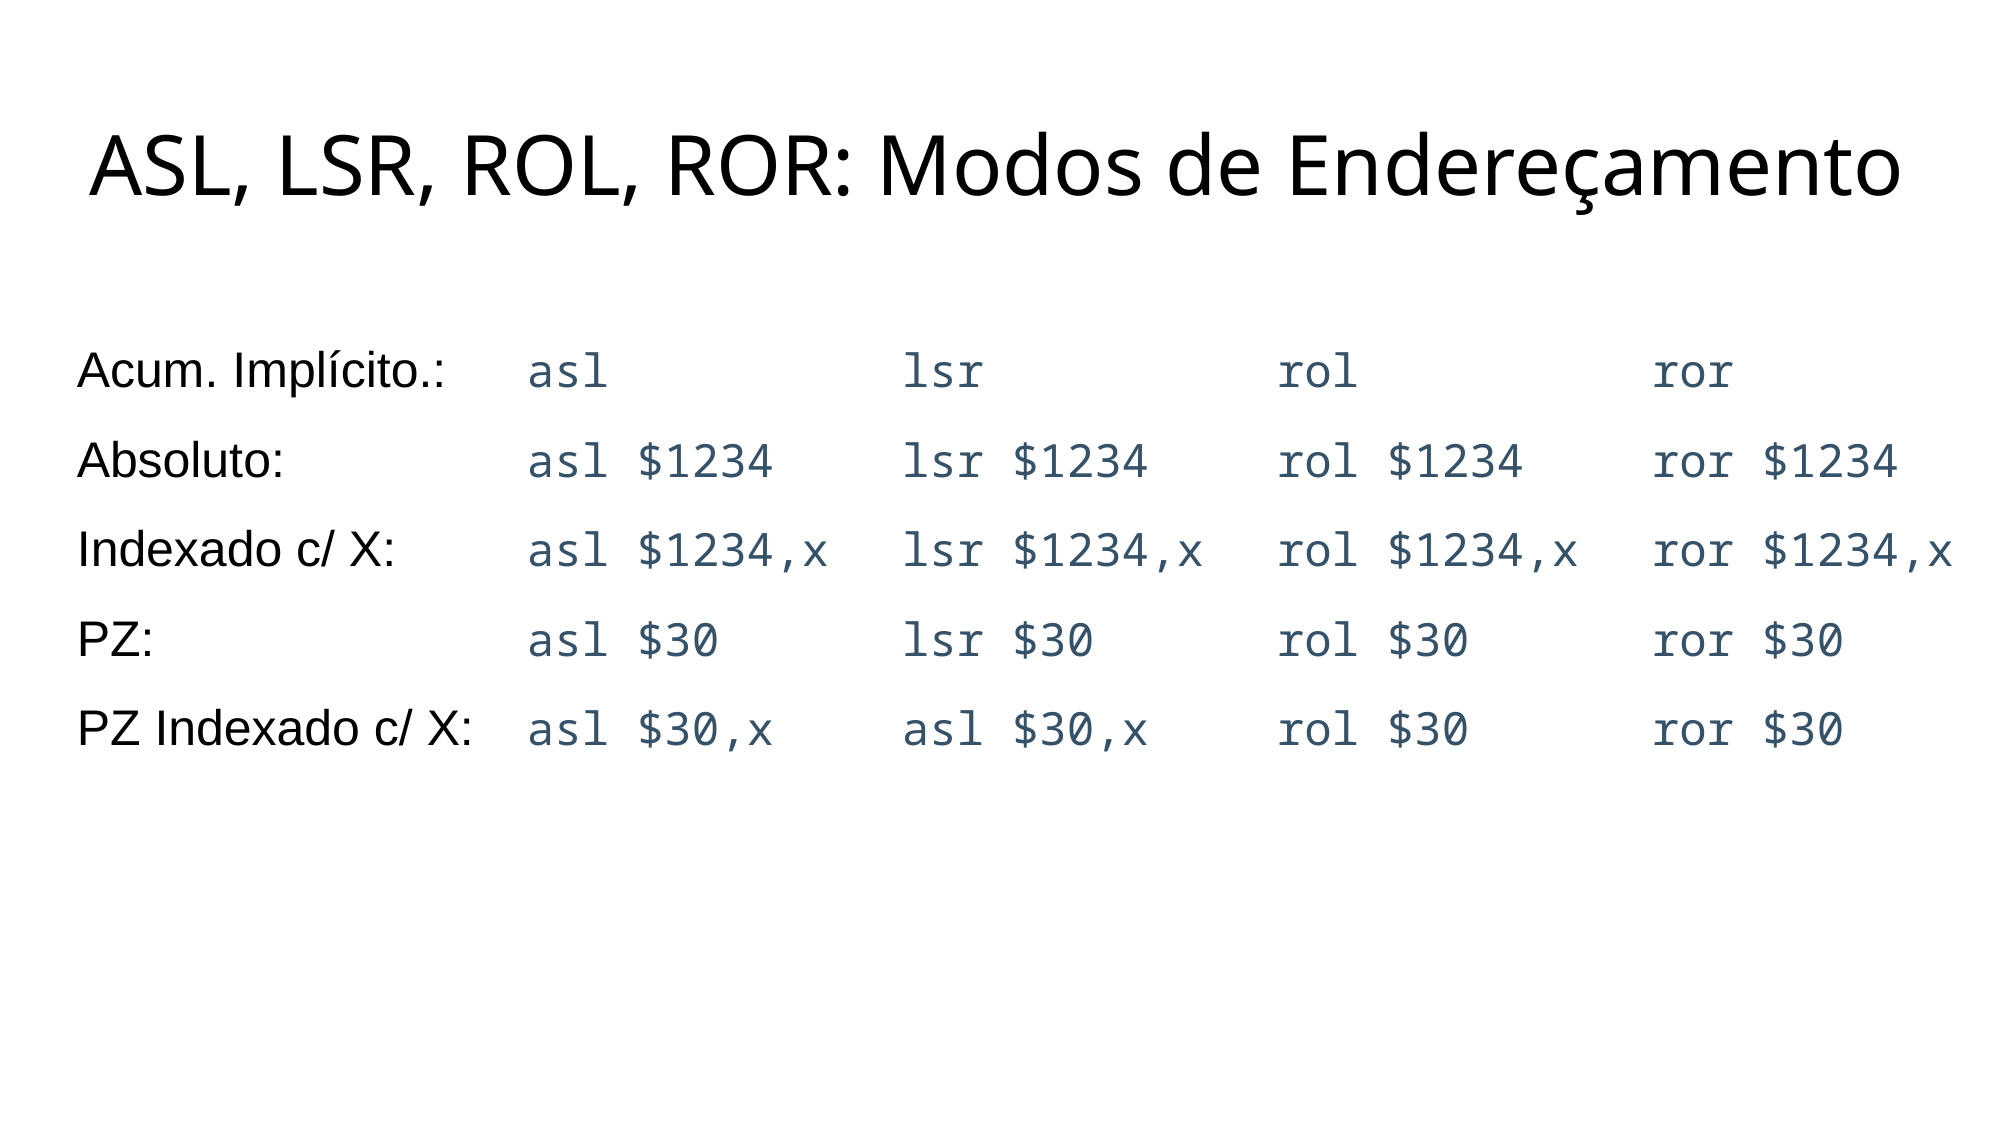

ASL, LSR, ROL, ROR: Modos de Endereçamento
# Acum. Implícito.:		asl				lsr				rol				ror
Absoluto: 				asl $1234		lsr $1234		rol $1234		ror $1234
Indexado c/ X:		asl $1234,x	lsr $1234,x	rol $1234,x	ror $1234,x
PZ: 					asl $30			lsr $30			rol $30			ror $30
PZ Indexado c/ X:	asl $30,x		asl $30,x		rol $30			ror $30